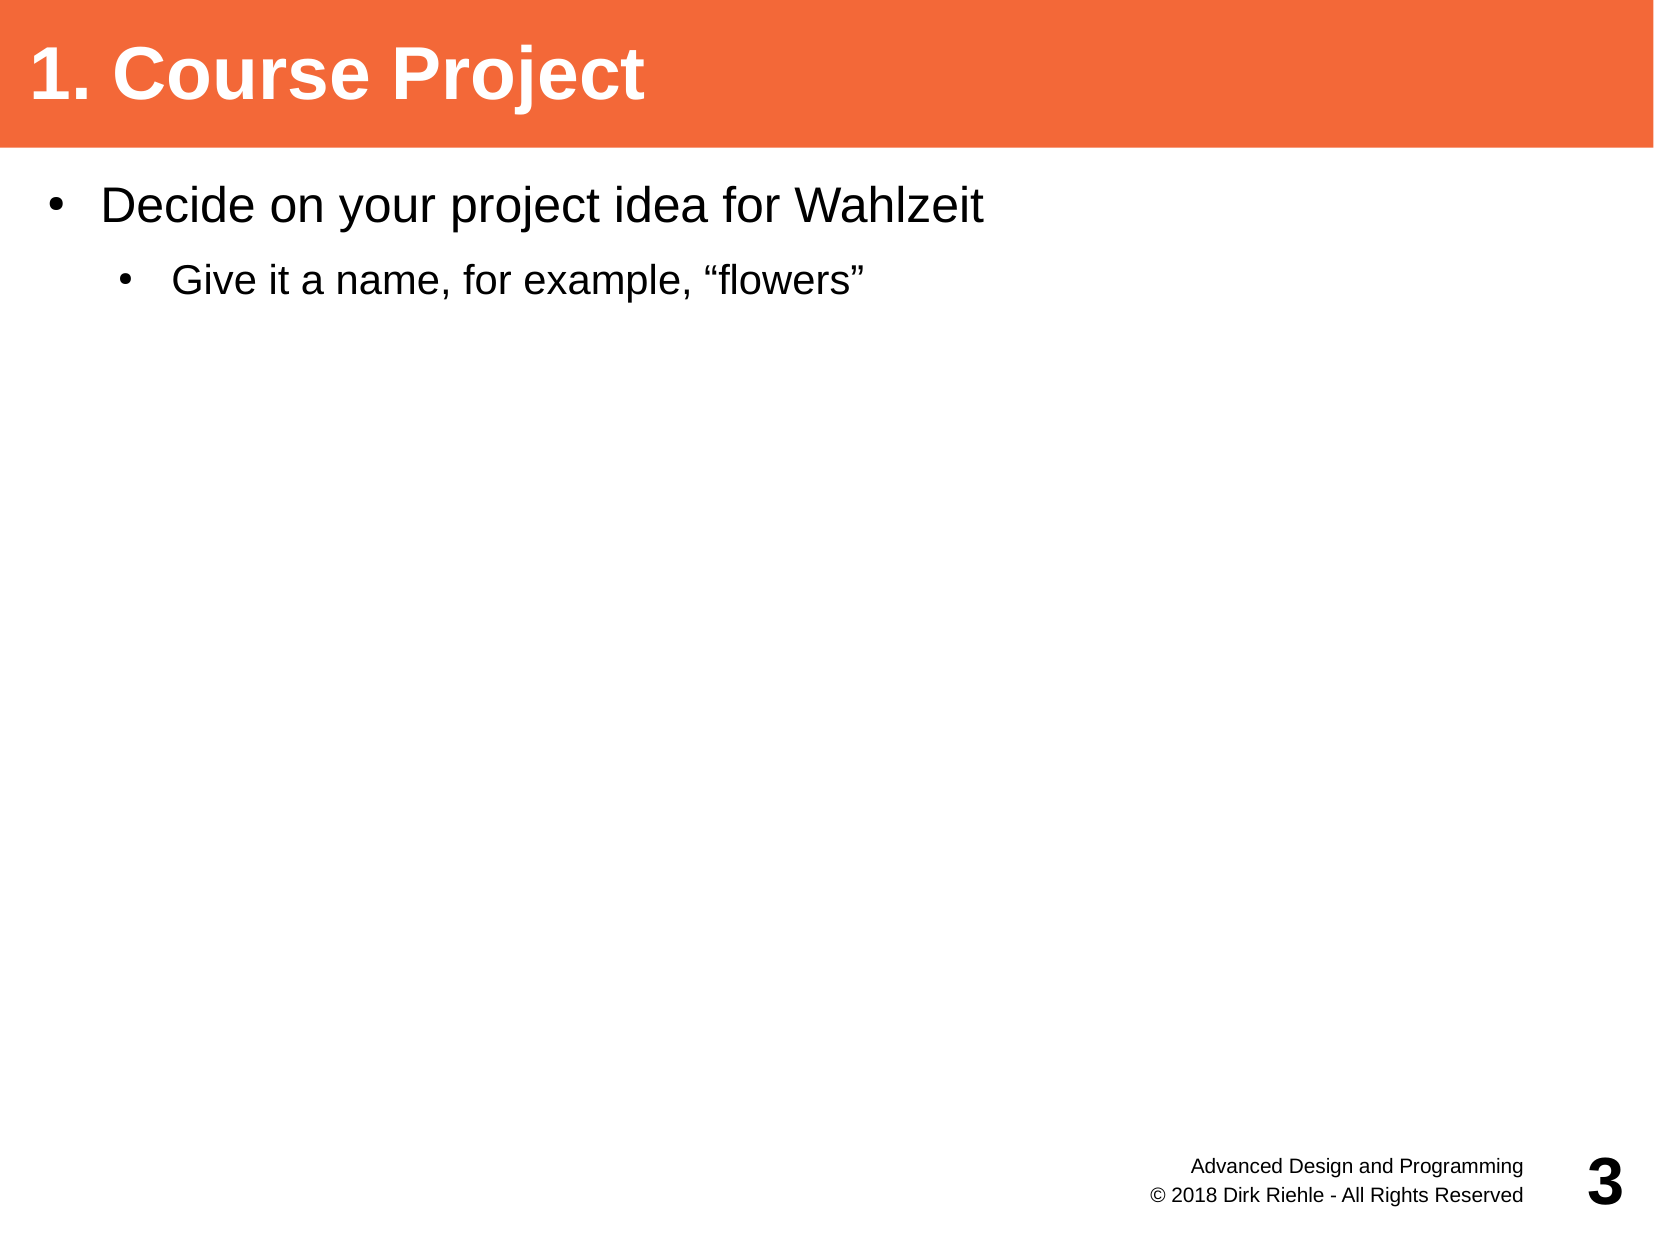

# 1. Course Project
Decide on your project idea for Wahlzeit
Give it a name, for example, “flowers”
Advanced Design and Programming
3
© 2018 Dirk Riehle - All Rights Reserved